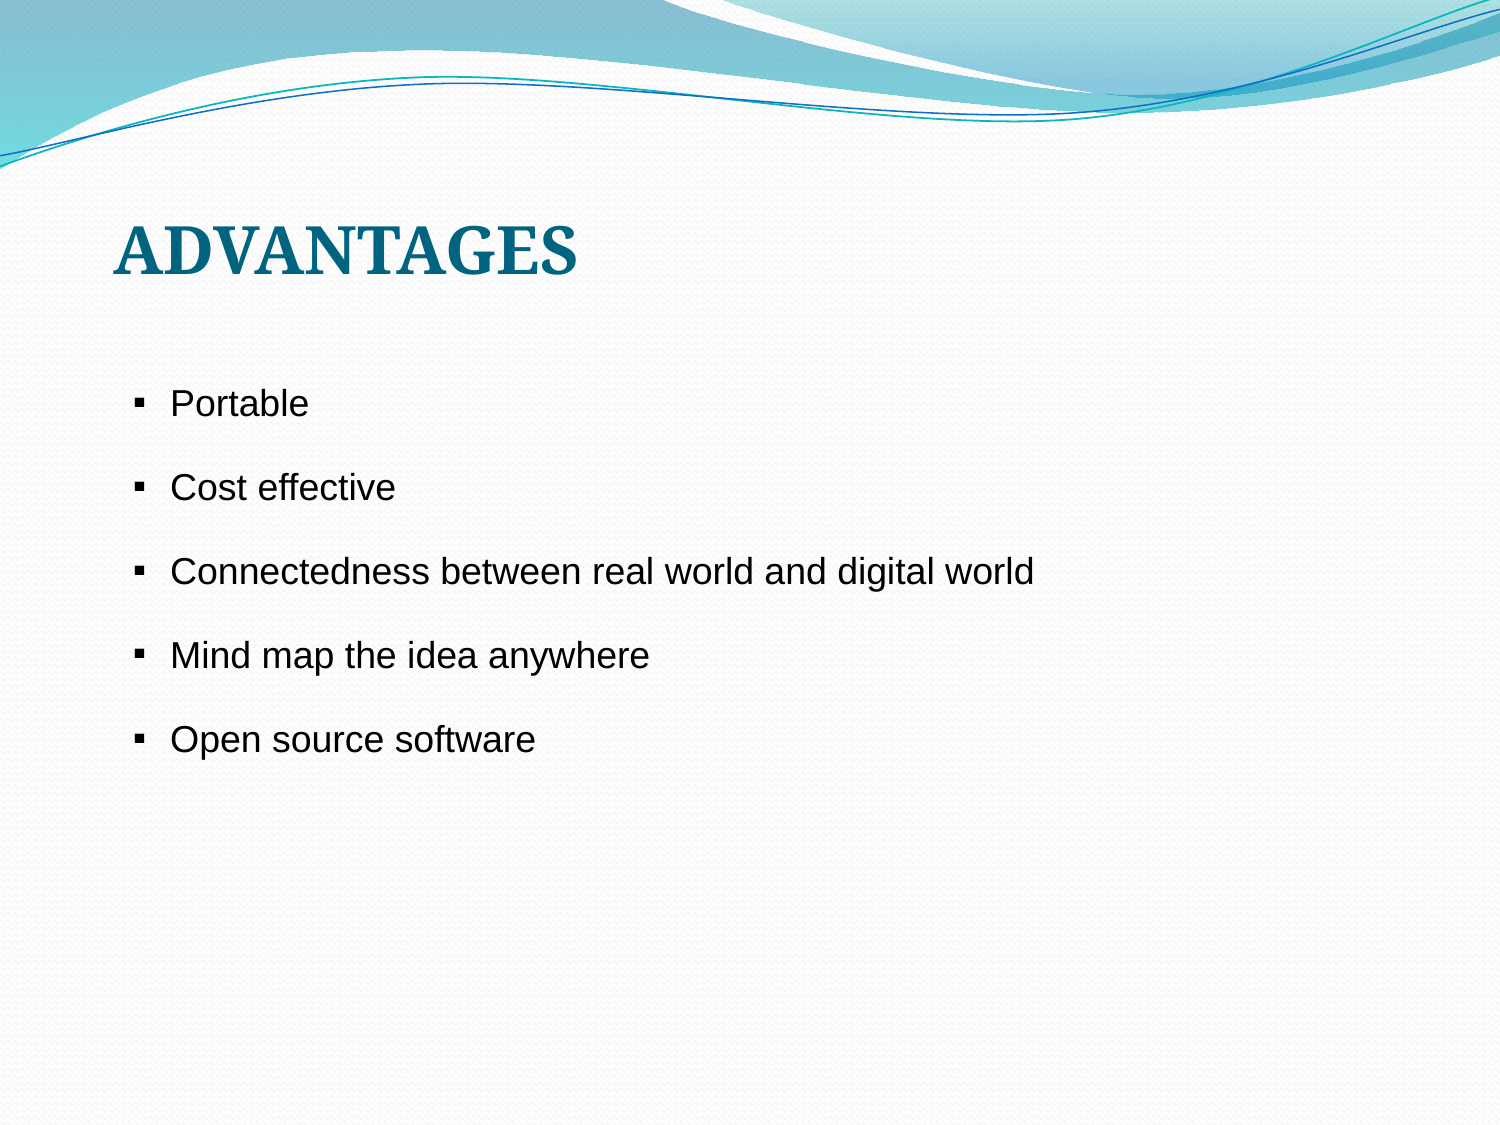

ADVANTAGES
Portable
Cost effective
Connectedness between real world and digital world
Mind map the idea anywhere
Open source software